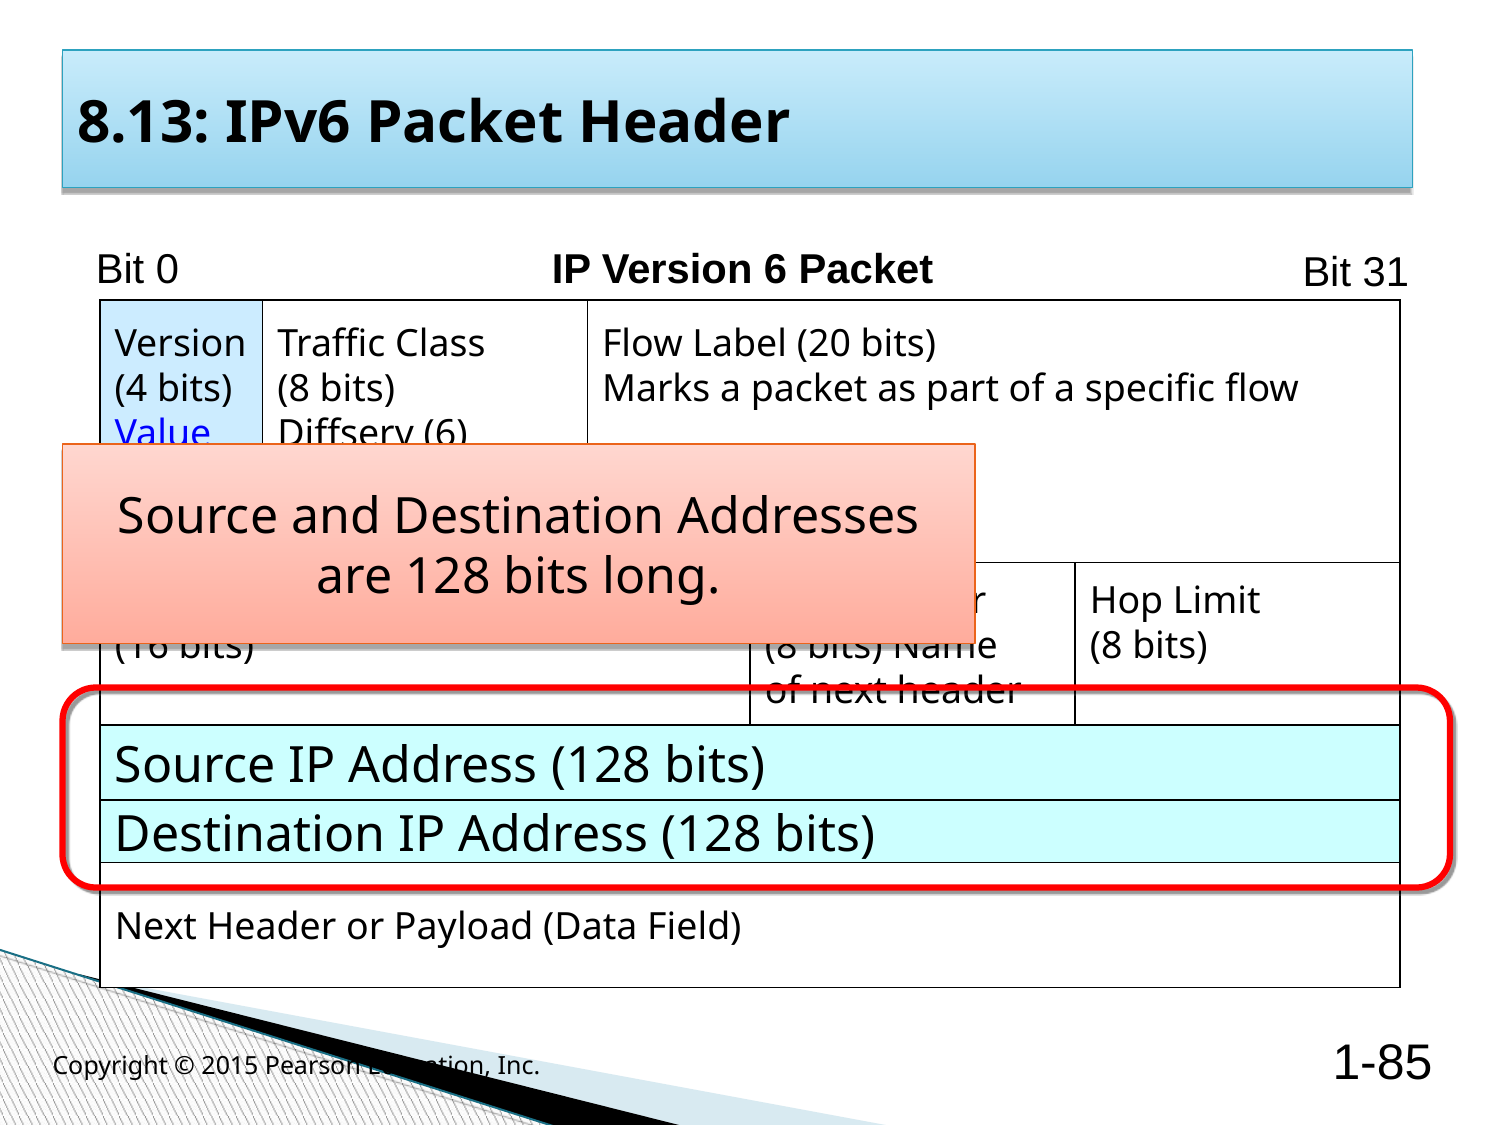

# 8.13: IPv6 Packet Header
Bit 0
IP Version 6 Packet
Bit 31
Version
(4 bits)
Value
is 6
(0110)
Traffic Class
(8 bits)
Diffserv (6)
Congestion
Notification (2)
Flow Label (20 bits)
Marks a packet as part of a specific flow
Source and Destination Addresses
are 128 bits long.
Payload Length
(16 bits)
Next Header
(8 bits) Name
of next header
Hop Limit
(8 bits)
Source IP Address (128 bits)
Destination IP Address (128 bits)
Next Header or Payload (Data Field)
Copyright © 2015 Pearson Education, Inc.